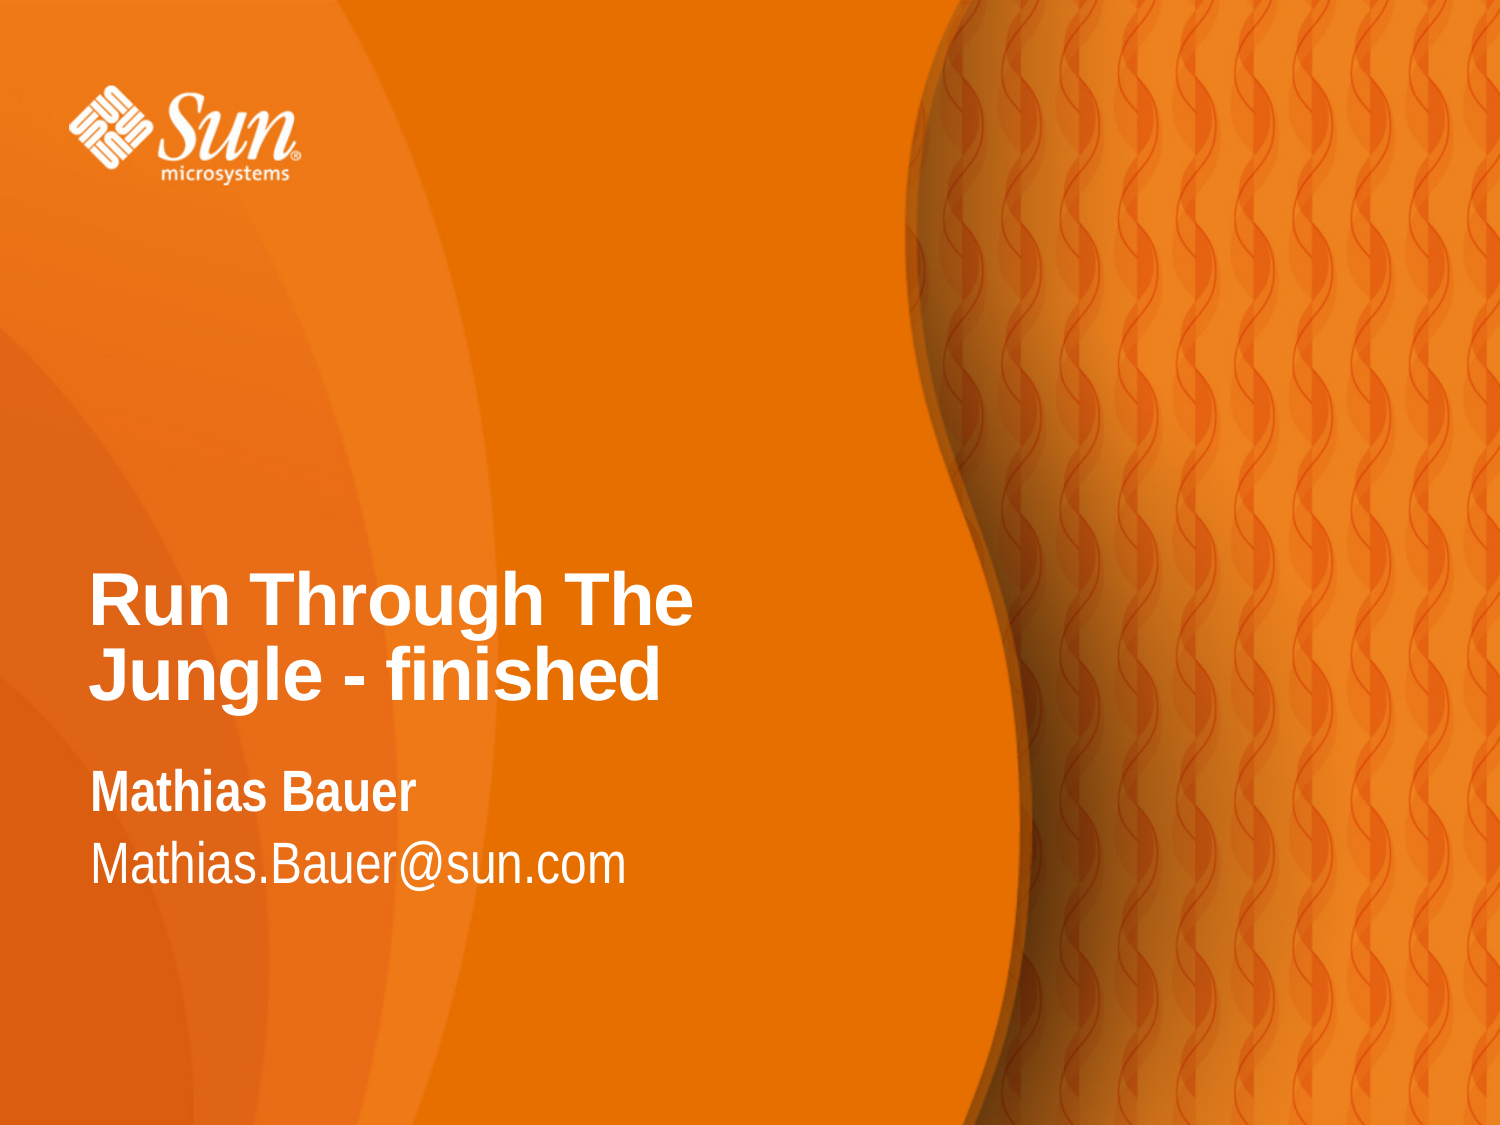

# Run Through The Jungle - finished
Mathias Bauer
Mathias.Bauer@sun.com